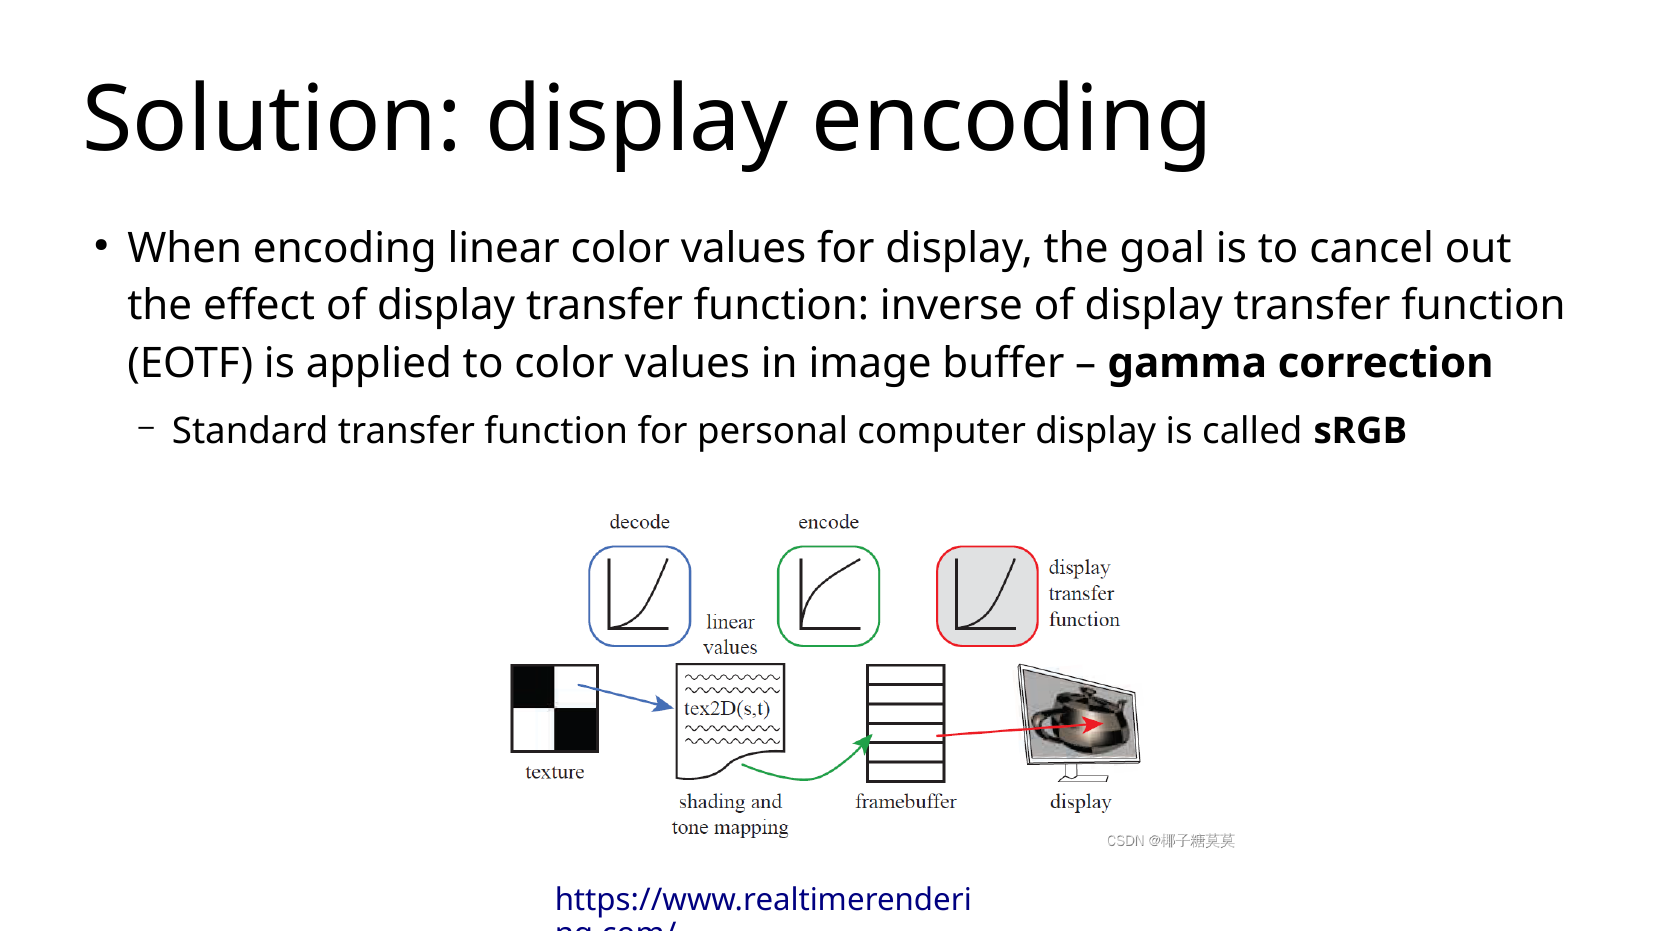

# Solution: display encoding
When encoding linear color values for display, the goal is to cancel out the effect of display transfer function: inverse of display transfer function (EOTF) is applied to color values in image buffer – gamma correction
Standard transfer function for personal computer display is called sRGB
https://www.realtimerendering.com/